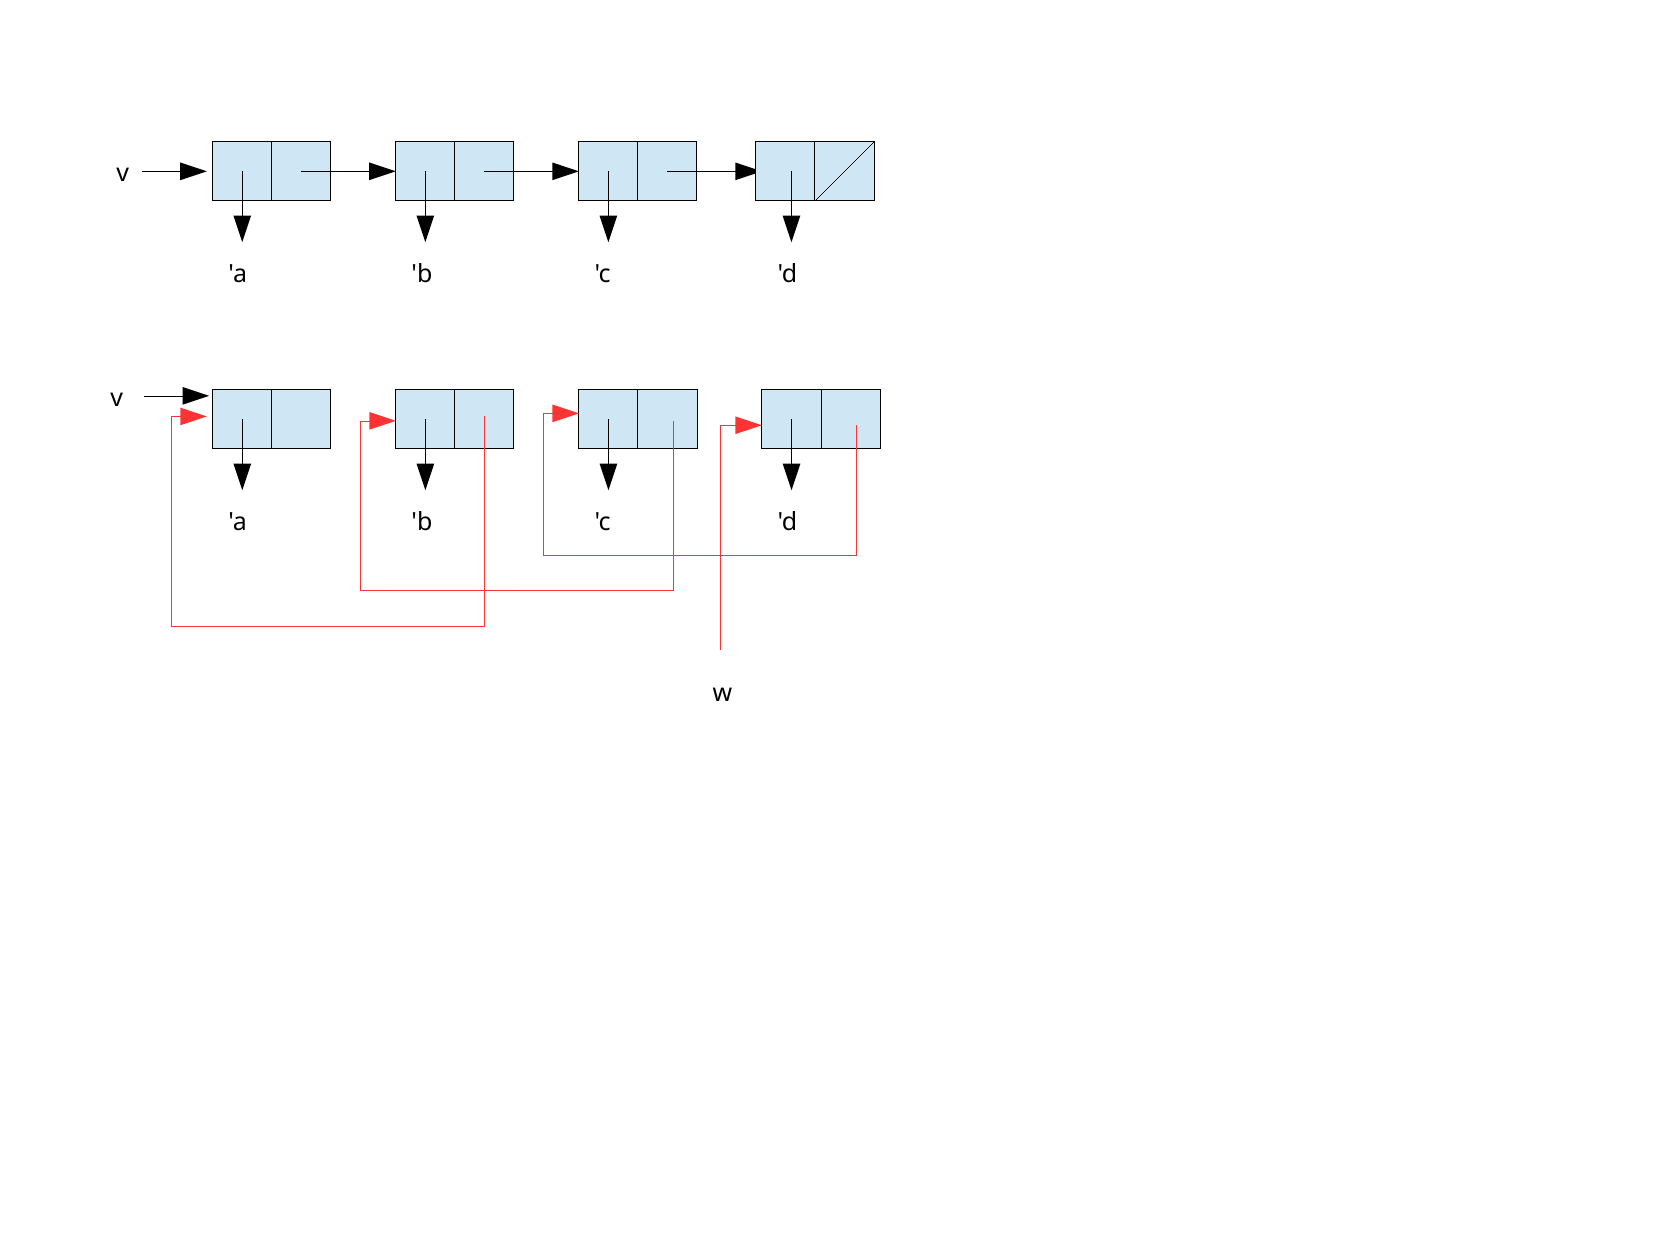

v
'a
'b
'c
'd
v
'a
'b
'c
'd
w